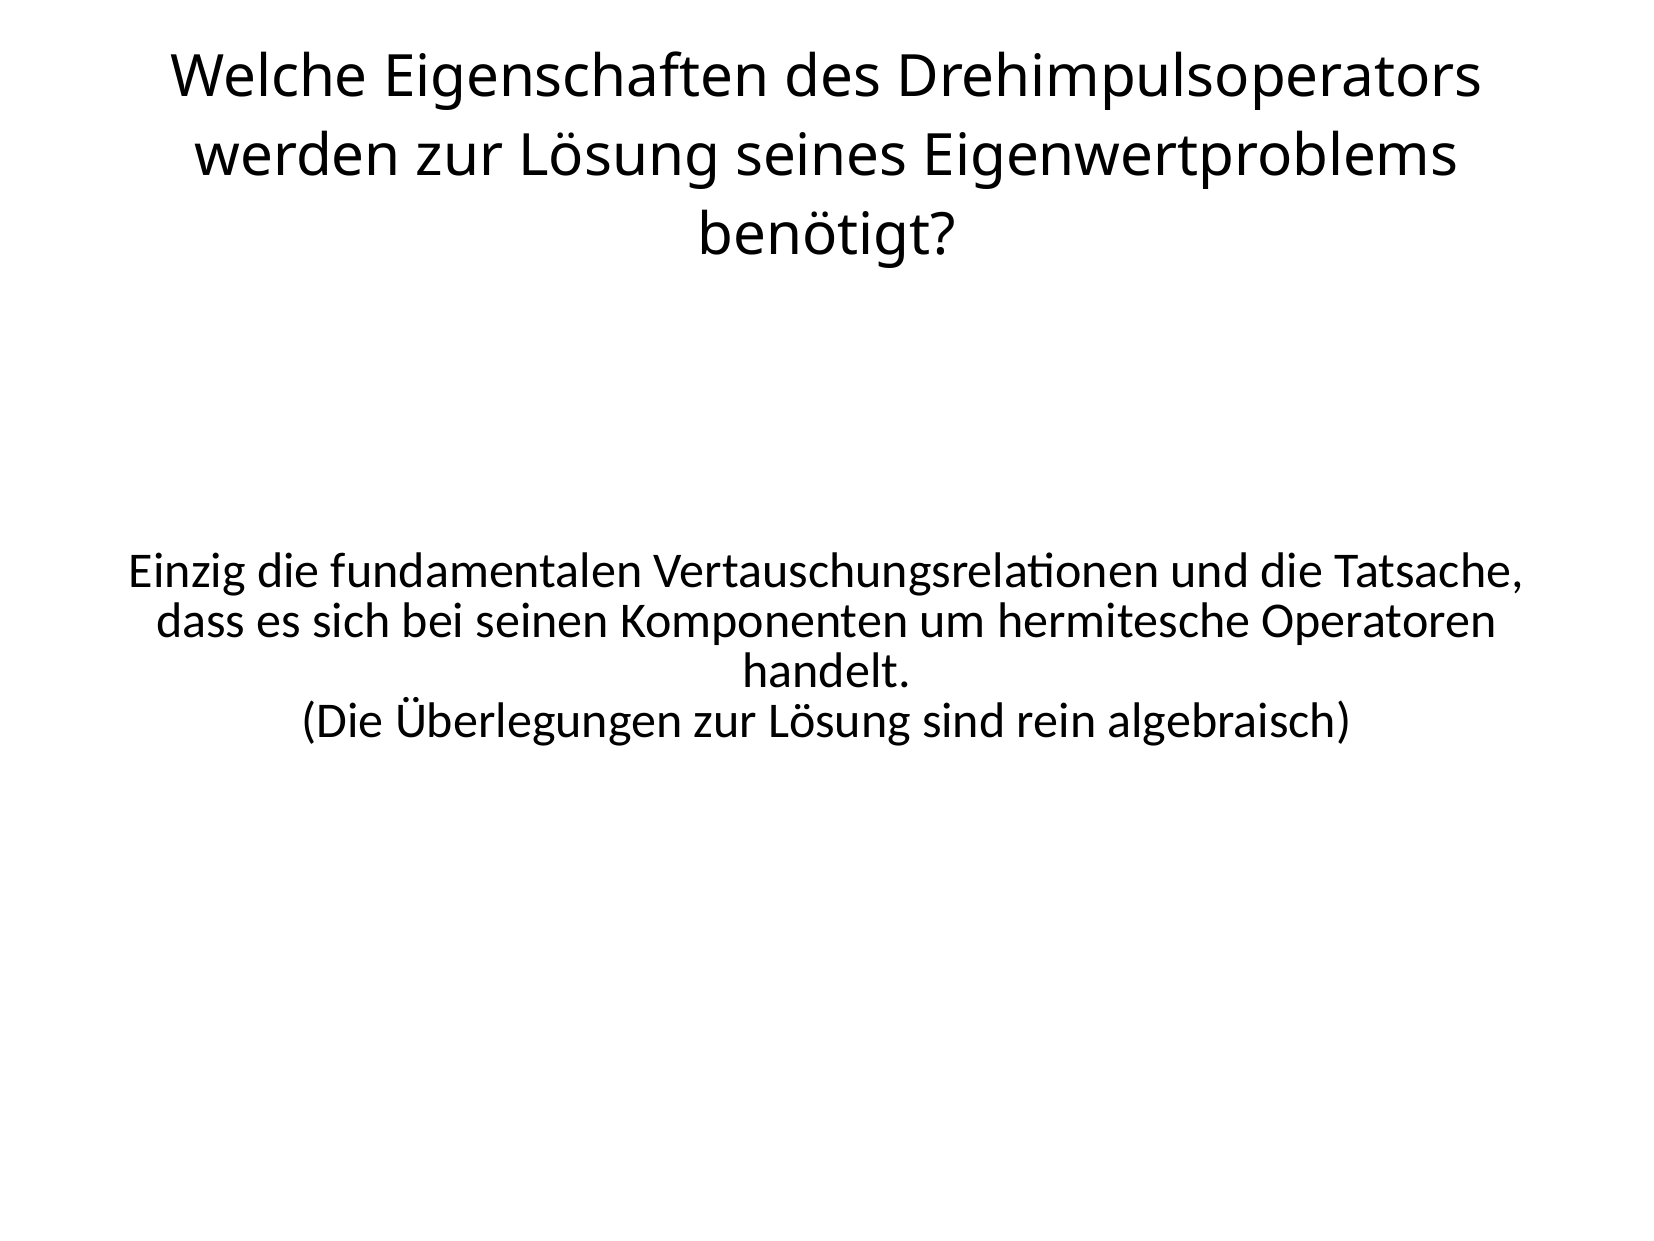

# Welche Eigenschaften des Drehimpulsoperators werden zur Lösung seines Eigenwertproblems benötigt?
Einzig die fundamentalen Vertauschungsrelationen und die Tatsache, dass es sich bei seinen Komponenten um hermitesche Operatoren handelt.
(Die Überlegungen zur Lösung sind rein algebraisch)